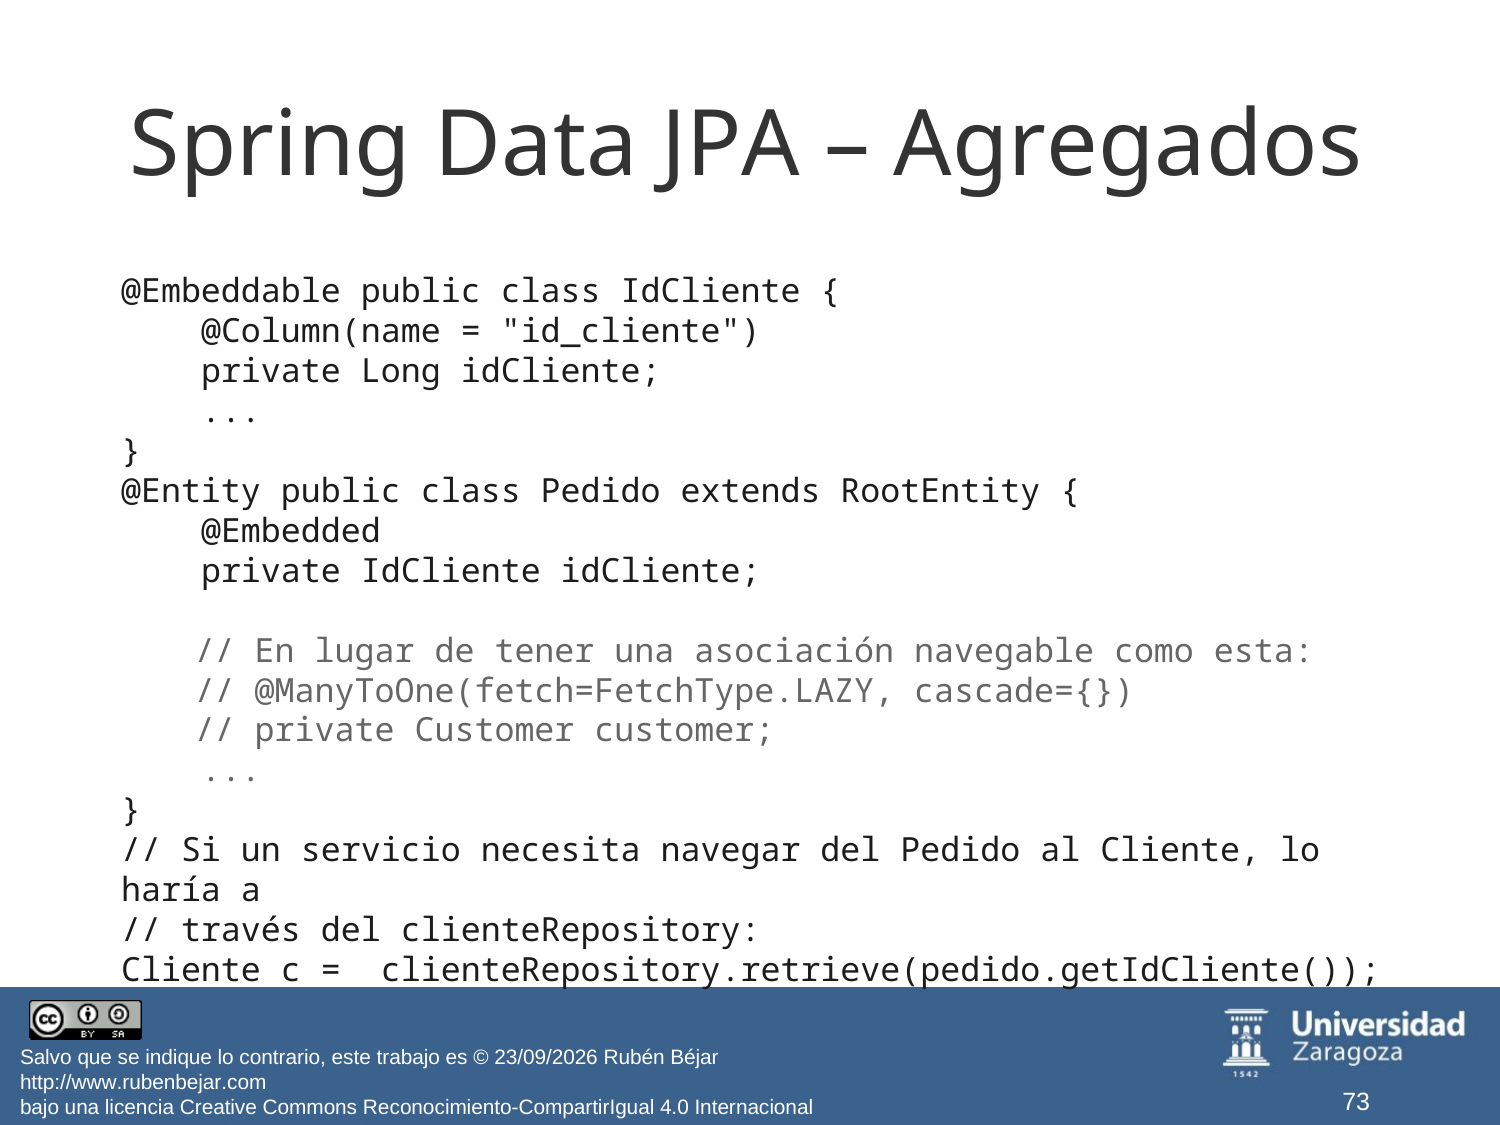

# Spring Data JPA – Agregados
@Embeddable public class IdCliente {
 @Column(name = "id_cliente")
 private Long idCliente;
 ...
}
@Entity public class Pedido extends RootEntity {
 @Embedded
 private IdCliente idCliente;
	// En lugar de tener una asociación navegable como esta:
	// @ManyToOne(fetch=FetchType.LAZY, cascade={})
	// private Customer customer;
 ...
}
// Si un servicio necesita navegar del Pedido al Cliente, lo haría a
// través del clienteRepository:
Cliente c = clienteRepository.retrieve(pedido.getIdCliente());